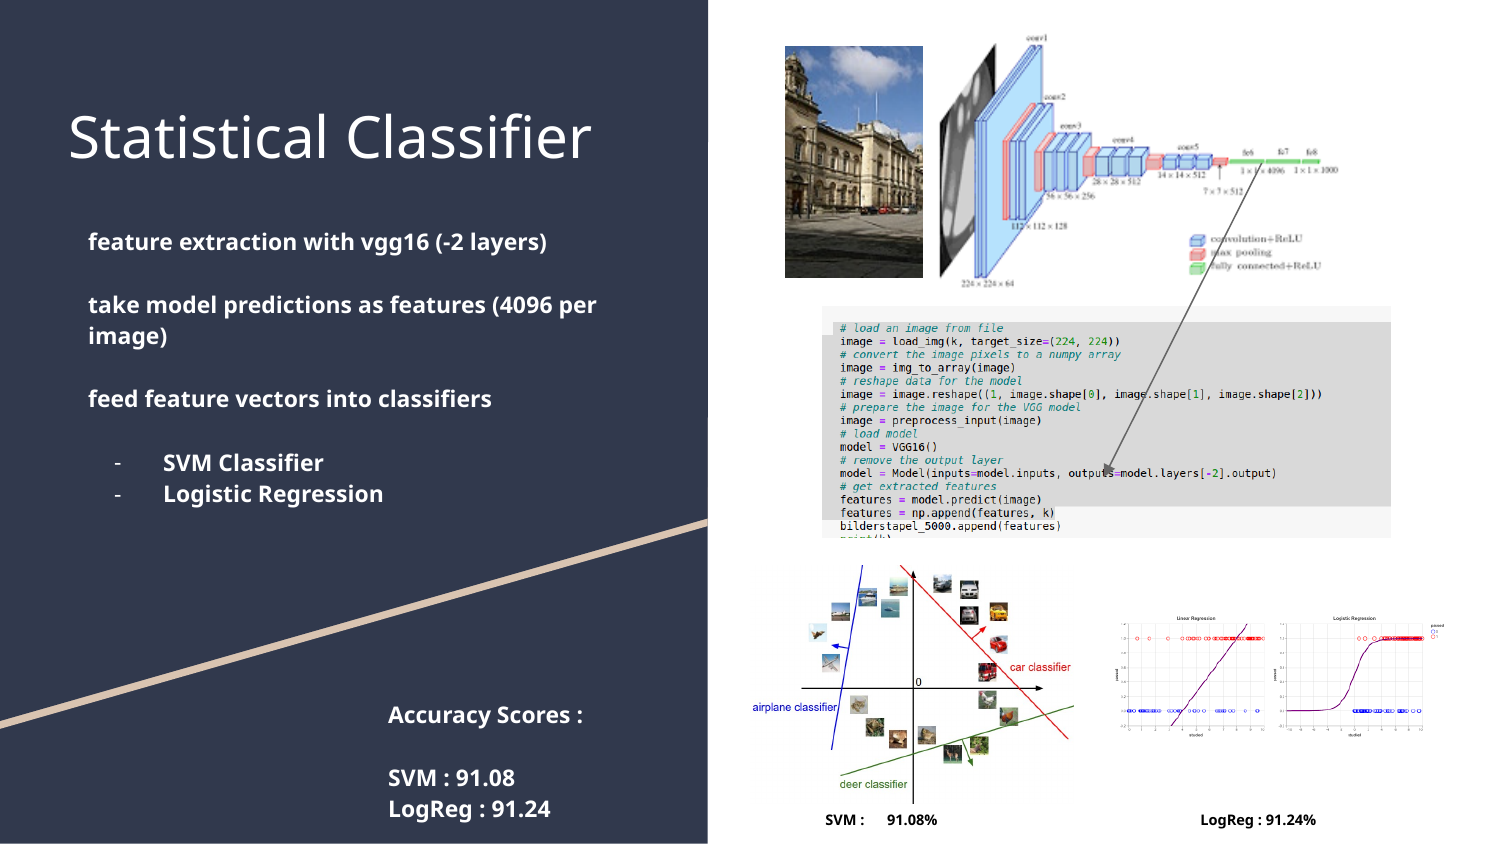

# Statistical Classifier
feature extraction with vgg16 (-2 layers)
take model predictions as features (4096 per image)
feed feature vectors into classifiers
SVM Classifier
Logistic Regression
Accuracy Scores :
SVM : 91.08
LogReg : 91.24
SVM : 91.08%				LogReg : 91.24%4